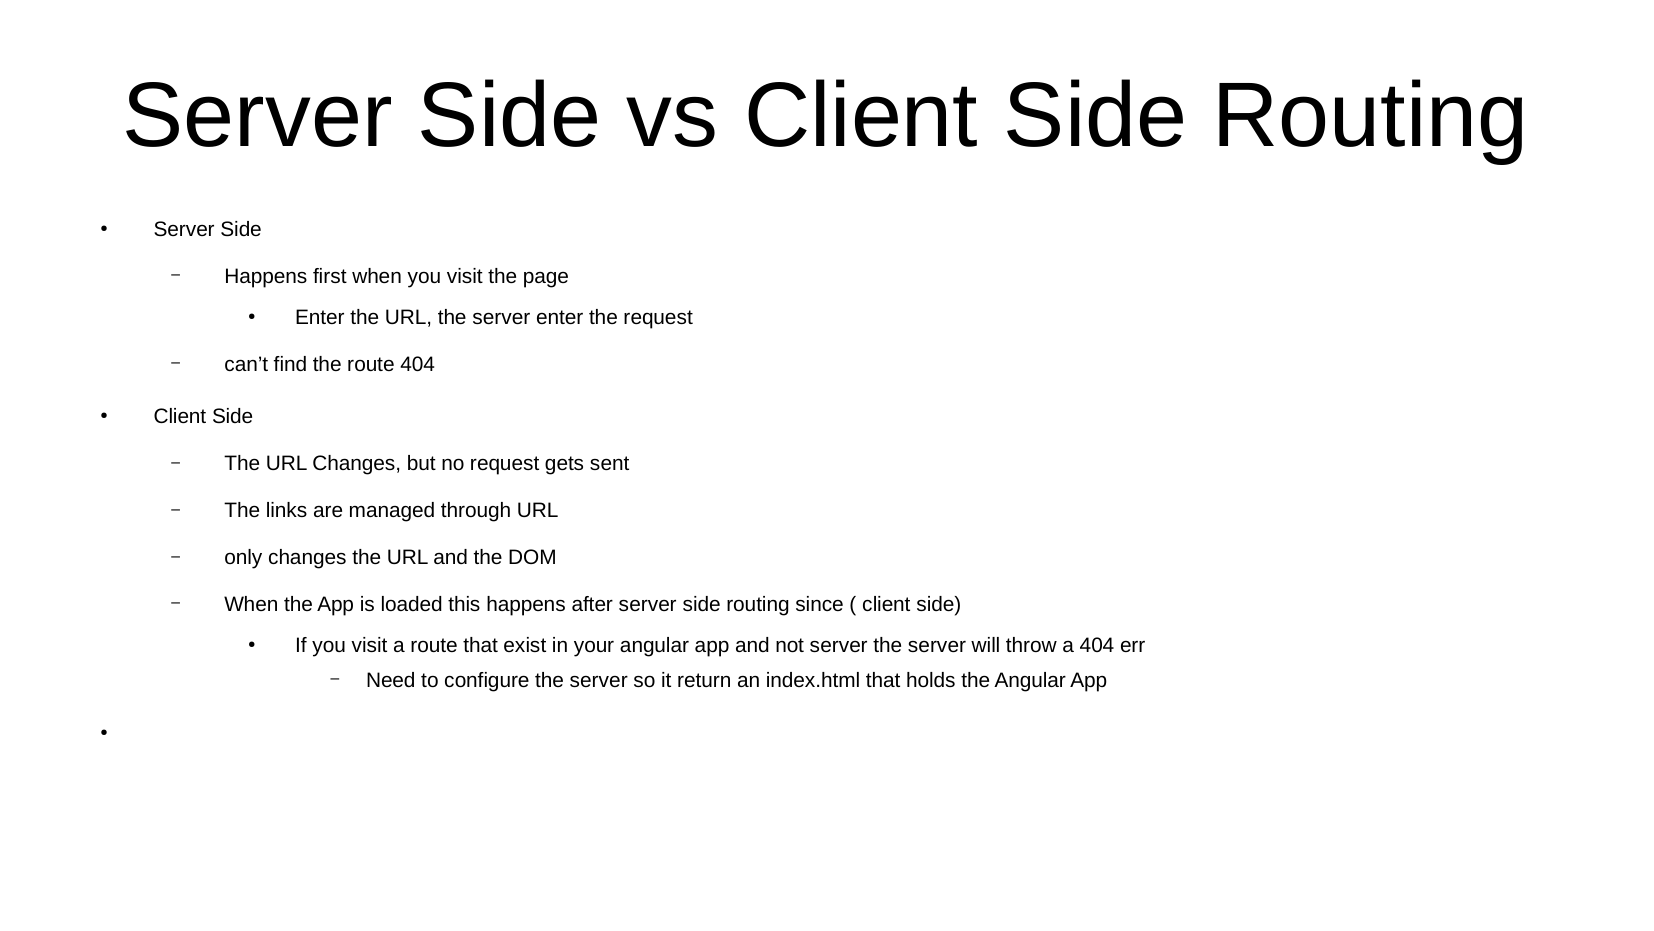

# Server Side vs Client Side Routing
Server Side
Happens first when you visit the page
Enter the URL, the server enter the request
can’t find the route 404
Client Side
The URL Changes, but no request gets sent
The links are managed through URL
only changes the URL and the DOM
When the App is loaded this happens after server side routing since ( client side)
If you visit a route that exist in your angular app and not server the server will throw a 404 err
Need to configure the server so it return an index.html that holds the Angular App